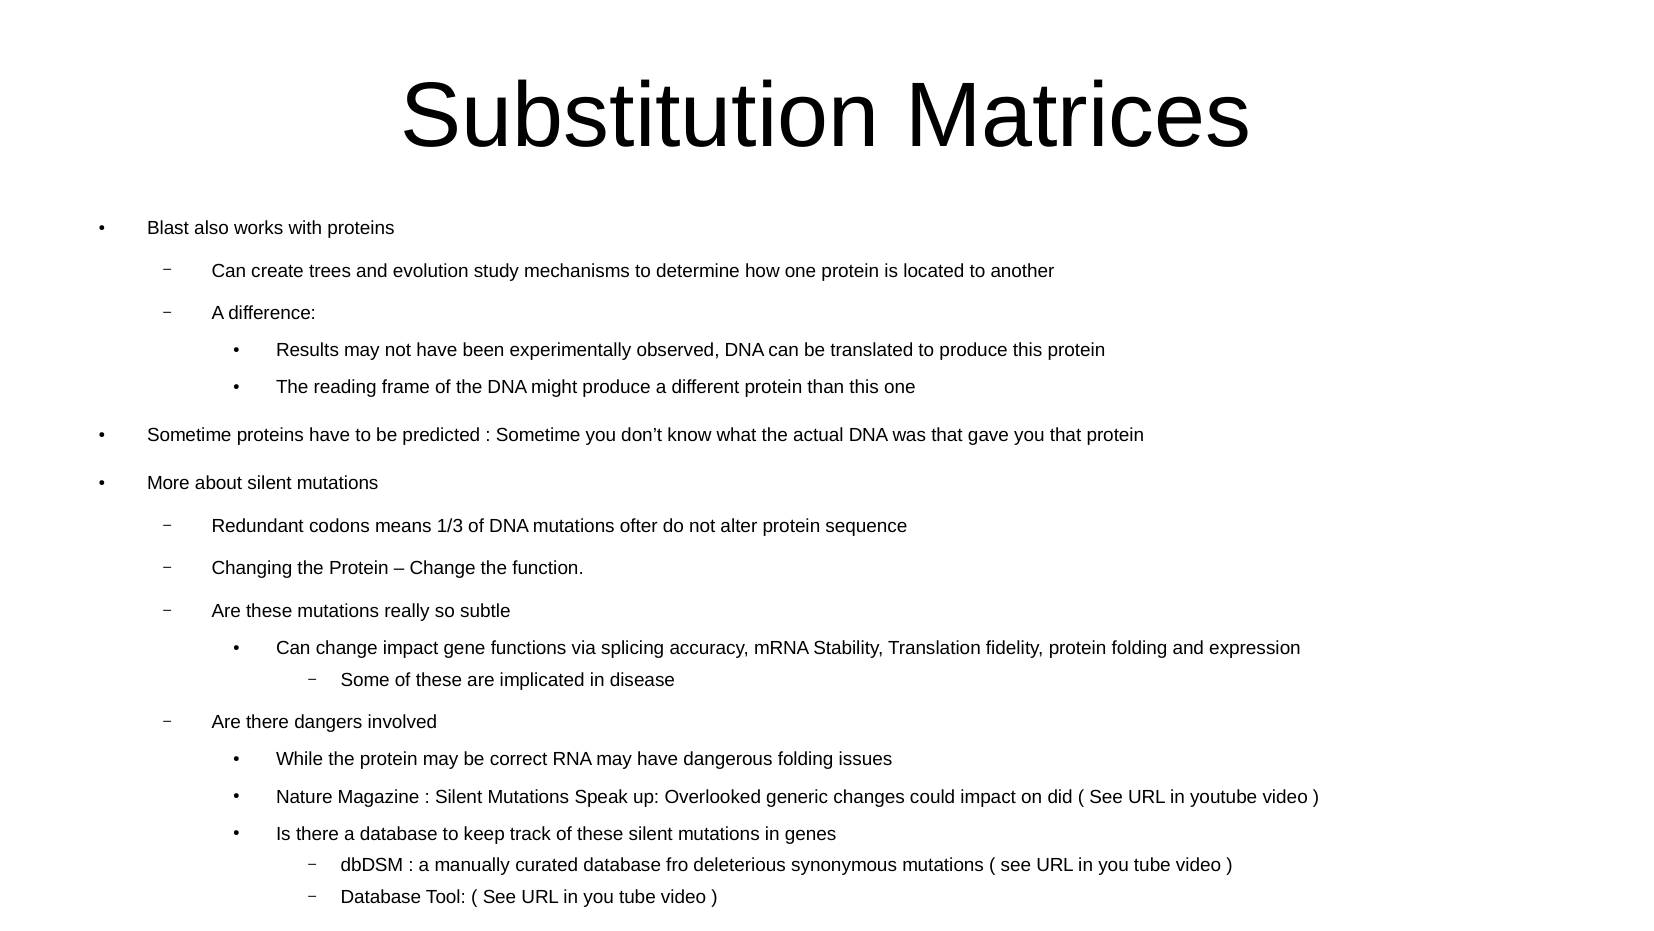

# Substitution Matrices
Blast also works with proteins
Can create trees and evolution study mechanisms to determine how one protein is located to another
A difference:
Results may not have been experimentally observed, DNA can be translated to produce this protein
The reading frame of the DNA might produce a different protein than this one
Sometime proteins have to be predicted : Sometime you don’t know what the actual DNA was that gave you that protein
More about silent mutations
Redundant codons means 1/3 of DNA mutations ofter do not alter protein sequence
Changing the Protein – Change the function.
Are these mutations really so subtle
Can change impact gene functions via splicing accuracy, mRNA Stability, Translation fidelity, protein folding and expression
Some of these are implicated in disease
Are there dangers involved
While the protein may be correct RNA may have dangerous folding issues
Nature Magazine : Silent Mutations Speak up: Overlooked generic changes could impact on did ( See URL in youtube video )
Is there a database to keep track of these silent mutations in genes
dbDSM : a manually curated database fro deleterious synonymous mutations ( see URL in you tube video )
Database Tool: ( See URL in you tube video )